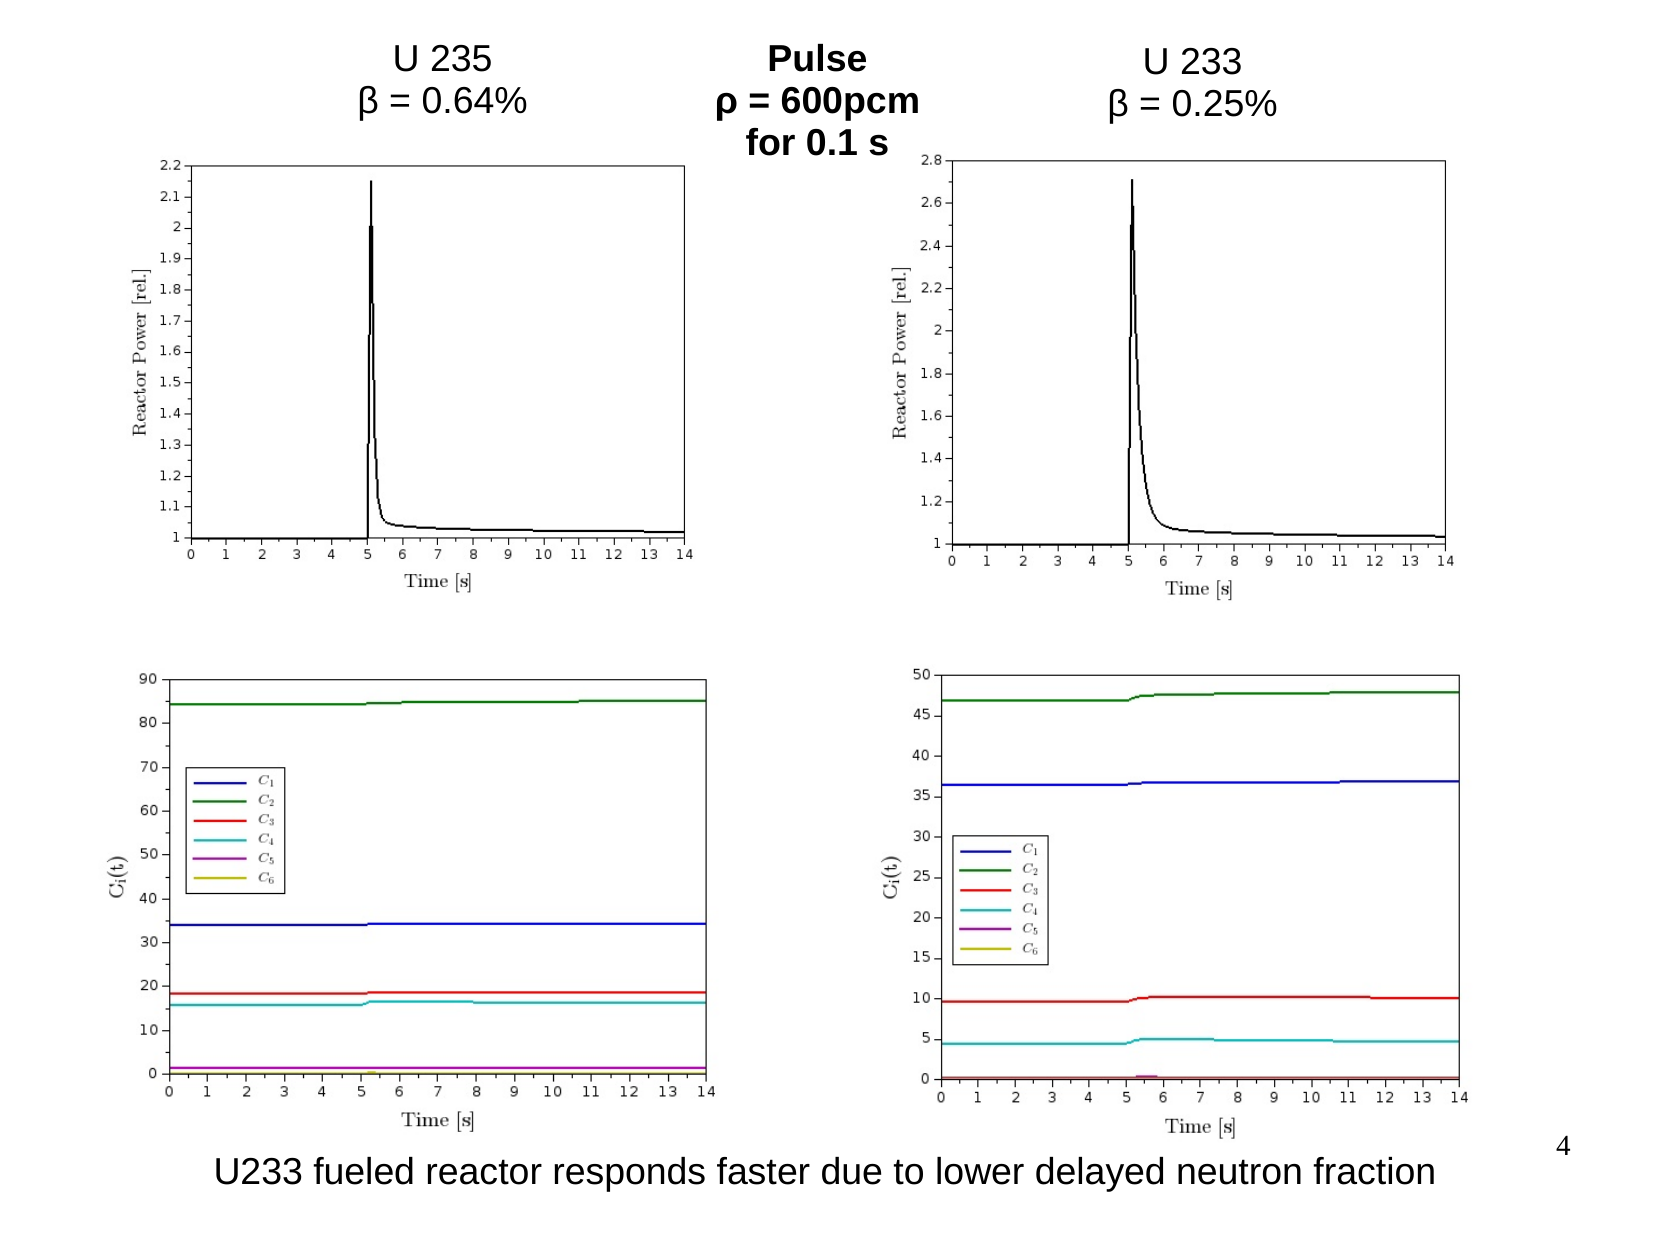

U 235
β = 0.64%
Pulse
ρ = 600pcm
for 0.1 s
U 233
β = 0.25%
4
U233 fueled reactor responds faster due to lower delayed neutron fraction